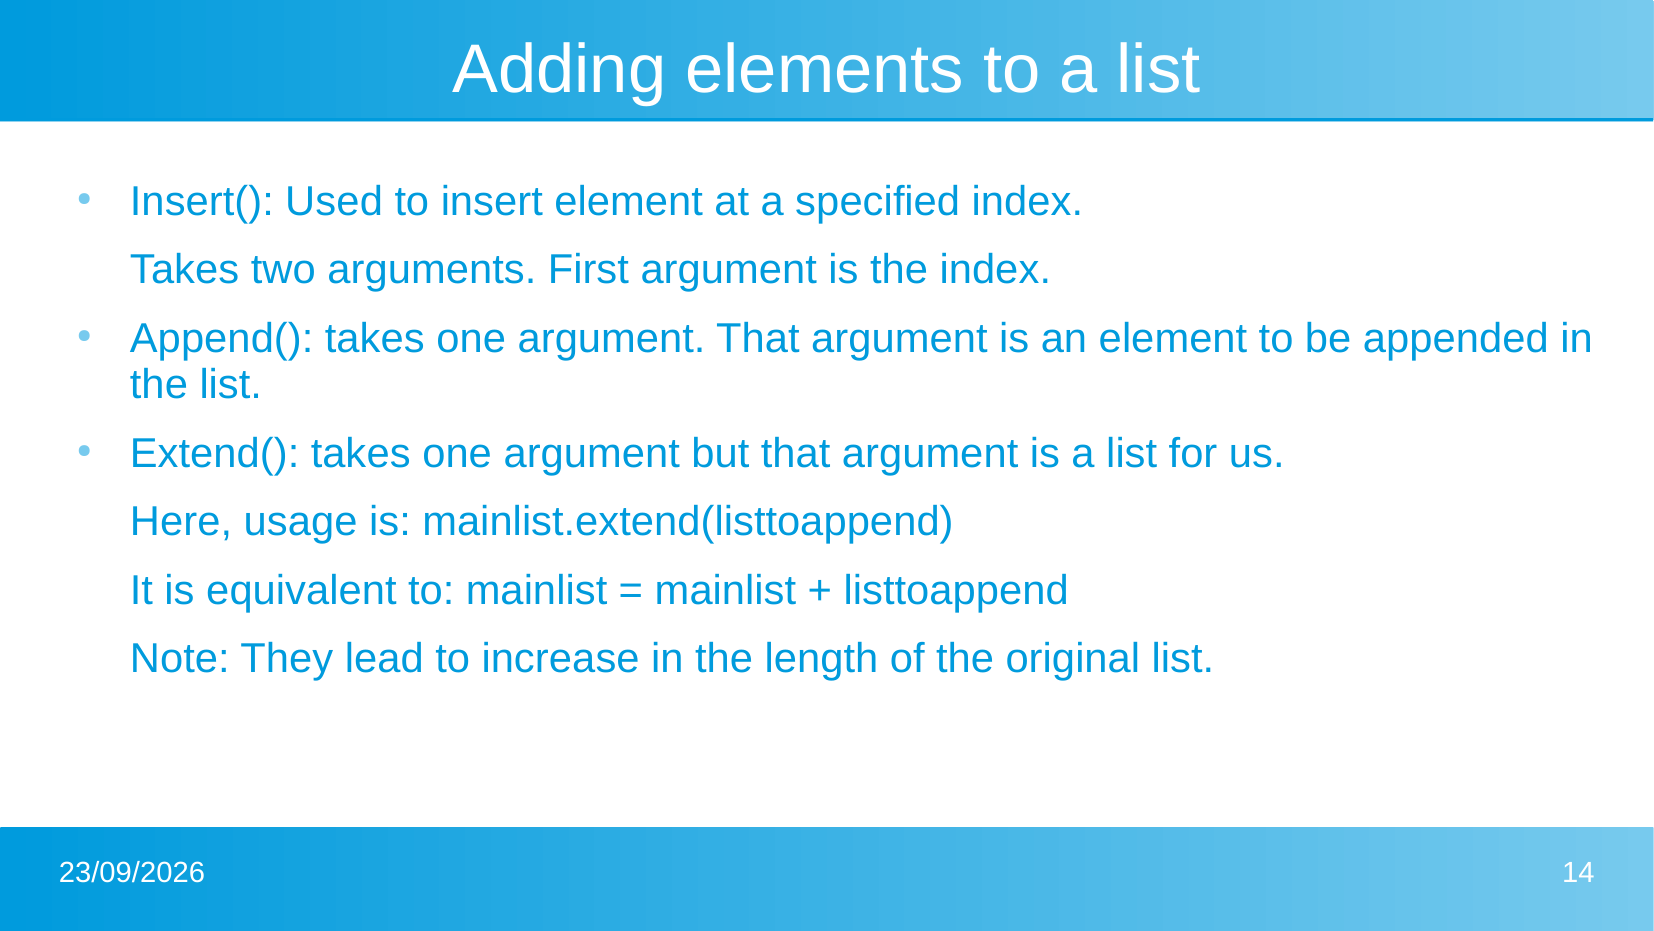

# Adding elements to a list
Insert(): Used to insert element at a specified index.
Takes two arguments. First argument is the index.
Append(): takes one argument. That argument is an element to be appended in the list.
Extend(): takes one argument but that argument is a list for us.
Here, usage is: mainlist.extend(listtoappend)
It is equivalent to: mainlist = mainlist + listtoappend
Note: They lead to increase in the length of the original list.
14